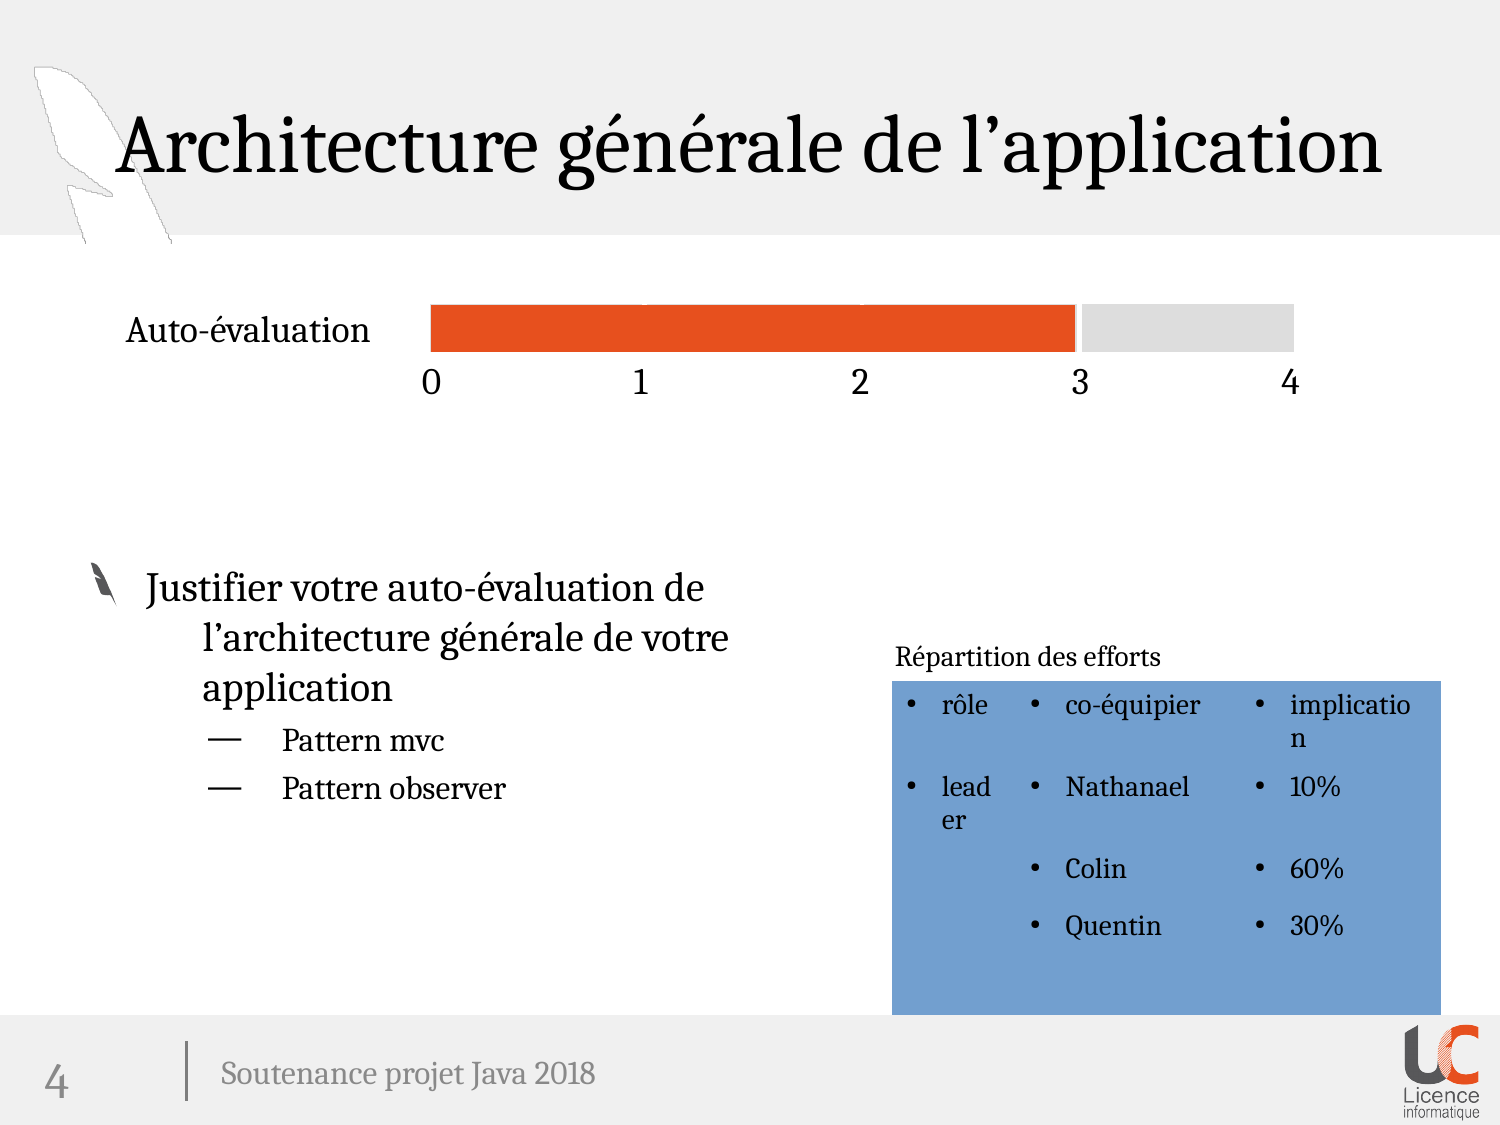

Architecture générale de l’application
# Justifier votre auto-évaluation de l’architecture générale de votre application
Pattern mvc
Pattern observer
Répartition des efforts
| rôle | co-équipier | implication |
| --- | --- | --- |
| leader | Nathanael | 10% |
| | Colin | 60% |
| | Quentin | 30% |
| | | |
Soutenance projet Java 2018